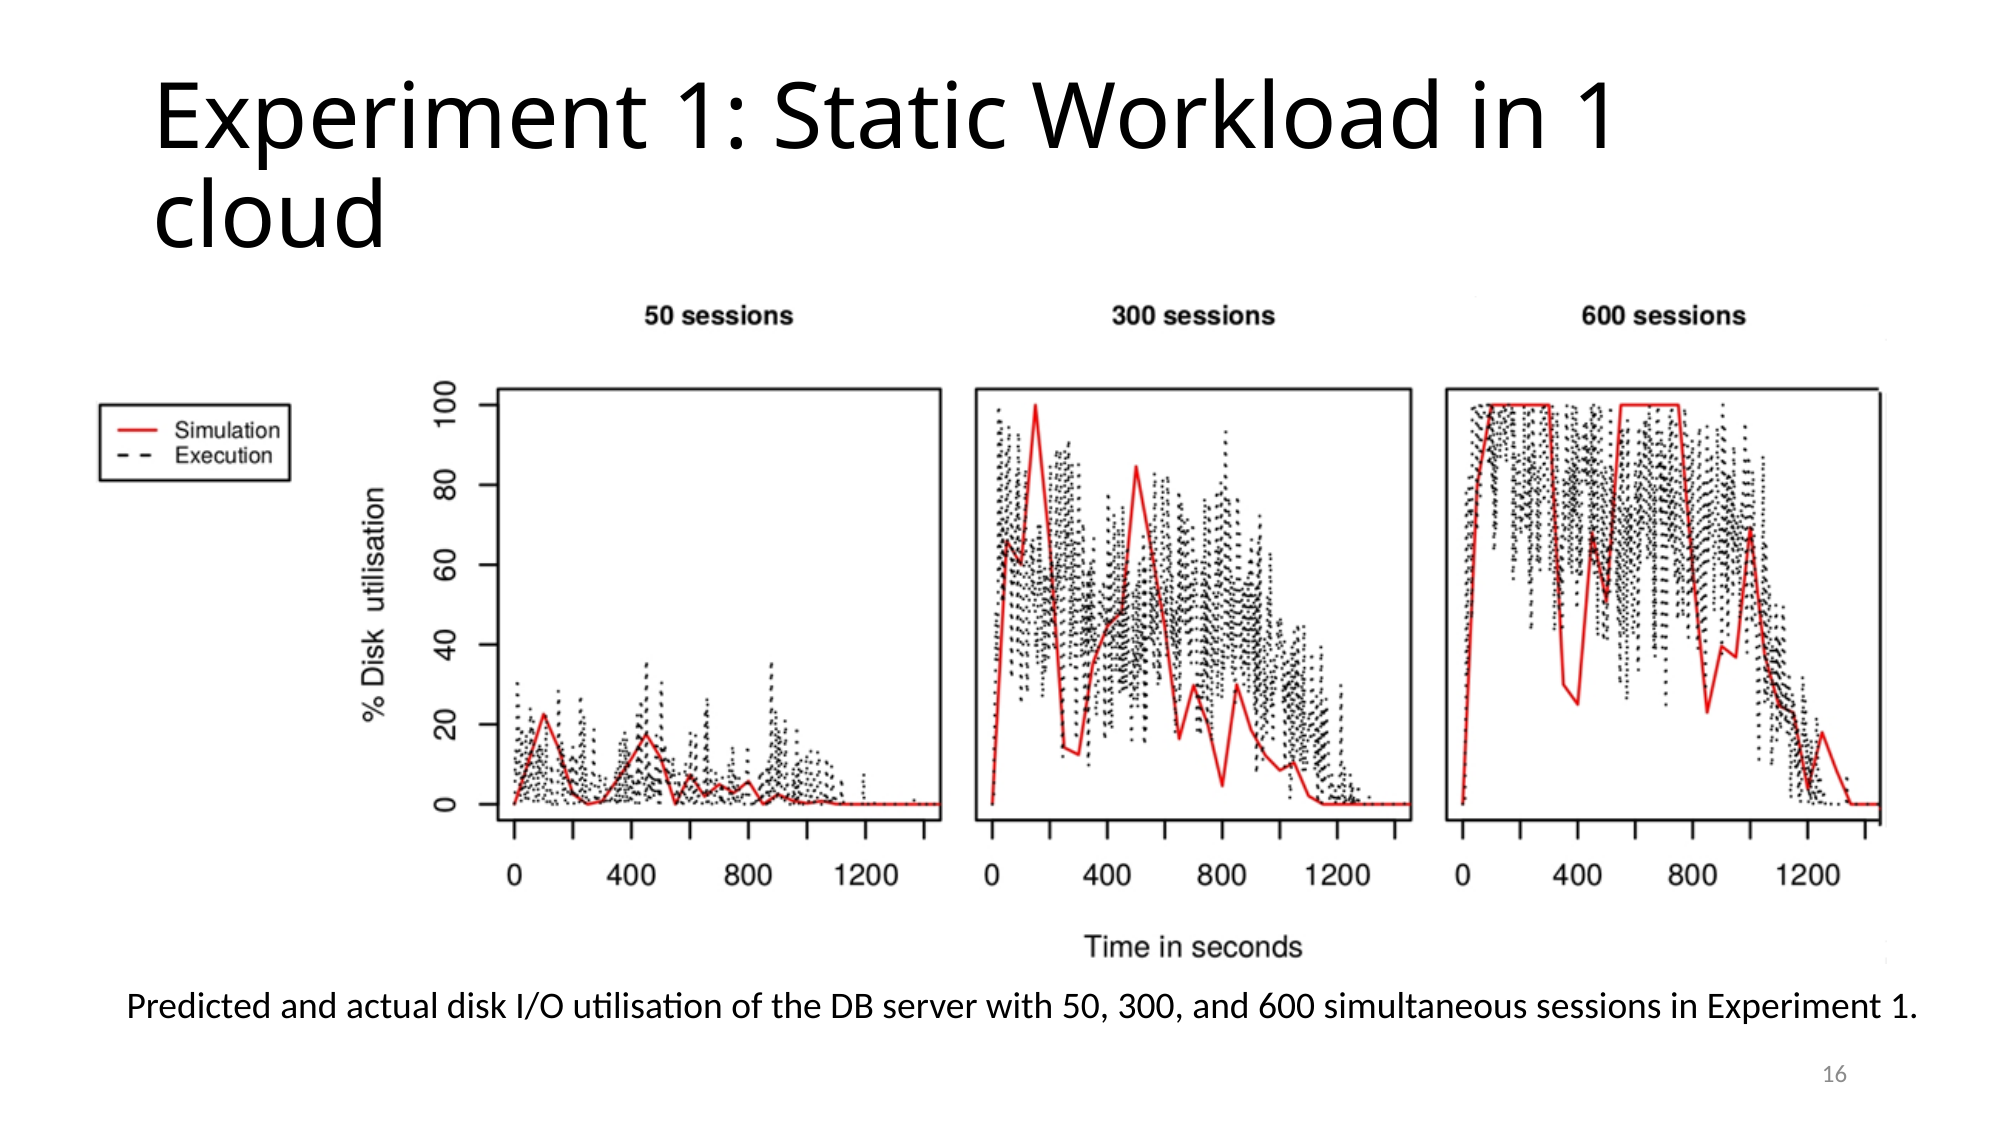

# Experiment 1: Static Workload in 1 cloud
Predicted and actual disk I/O utilisation of the DB server with 50, 300, and 600 simultaneous sessions in Experiment 1.